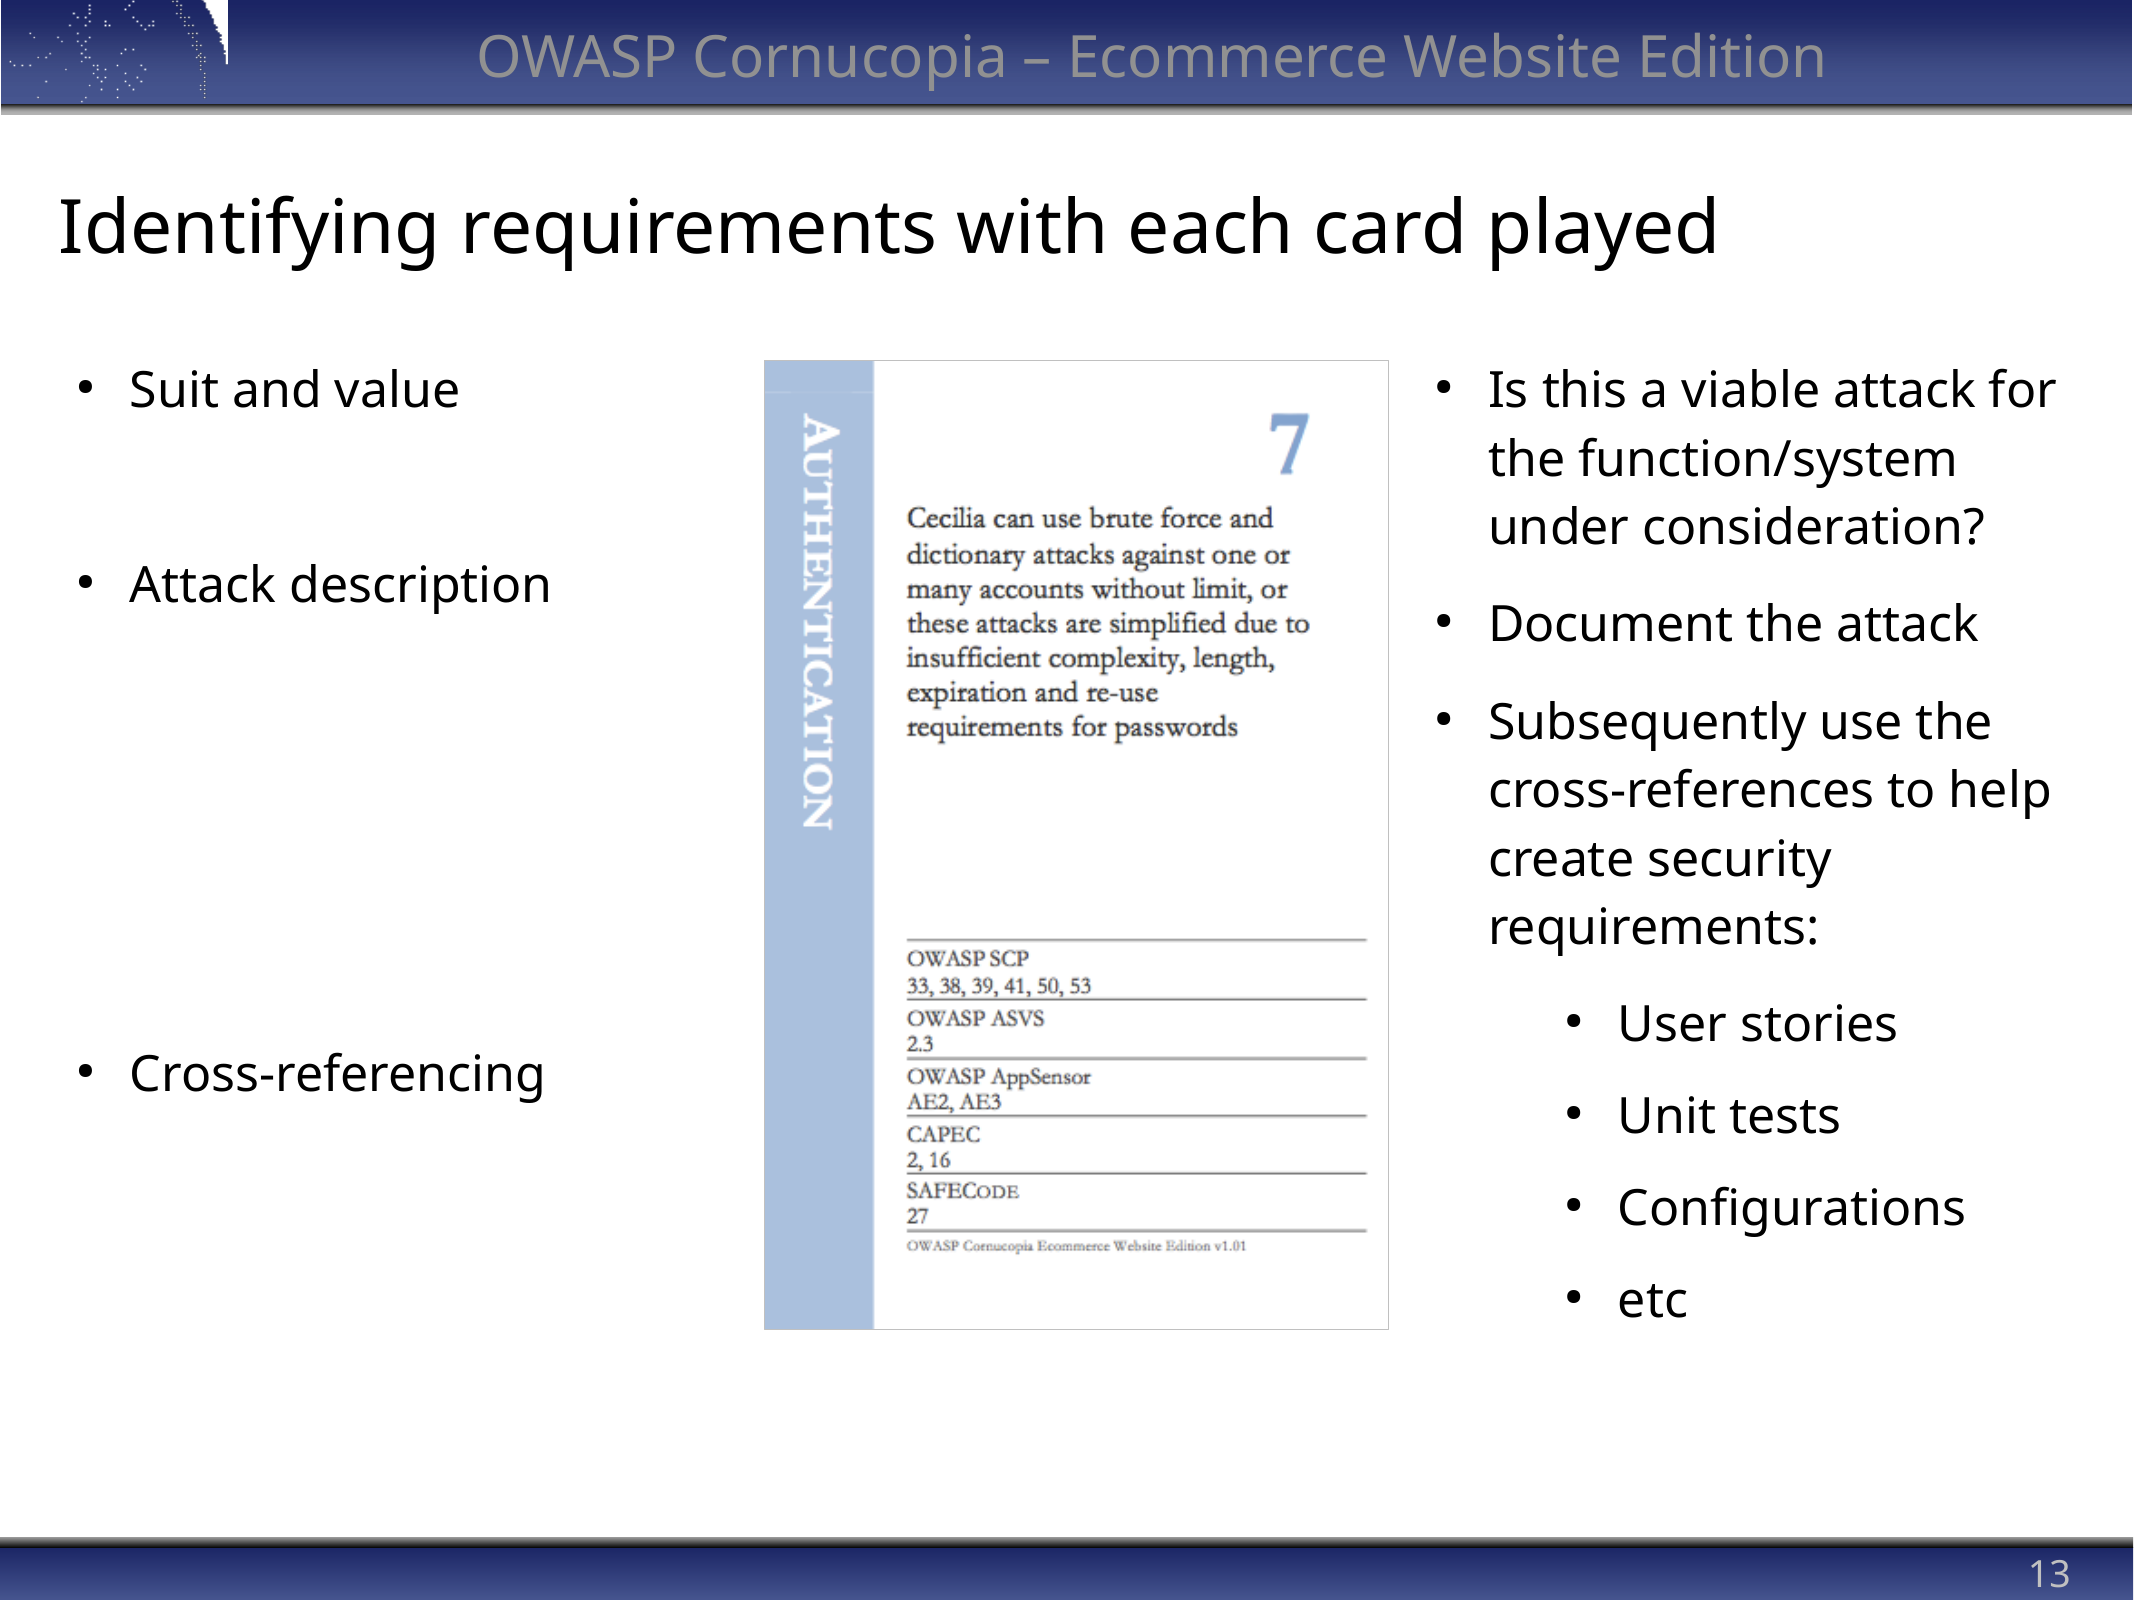

# Identifying requirements with each card played
Suit and value
Attack description
Cross-referencing
Is this a viable attack for the function/system under consideration?
Document the attack
Subsequently use the cross-references to help create security requirements:
User stories
Unit tests
Configurations
etc